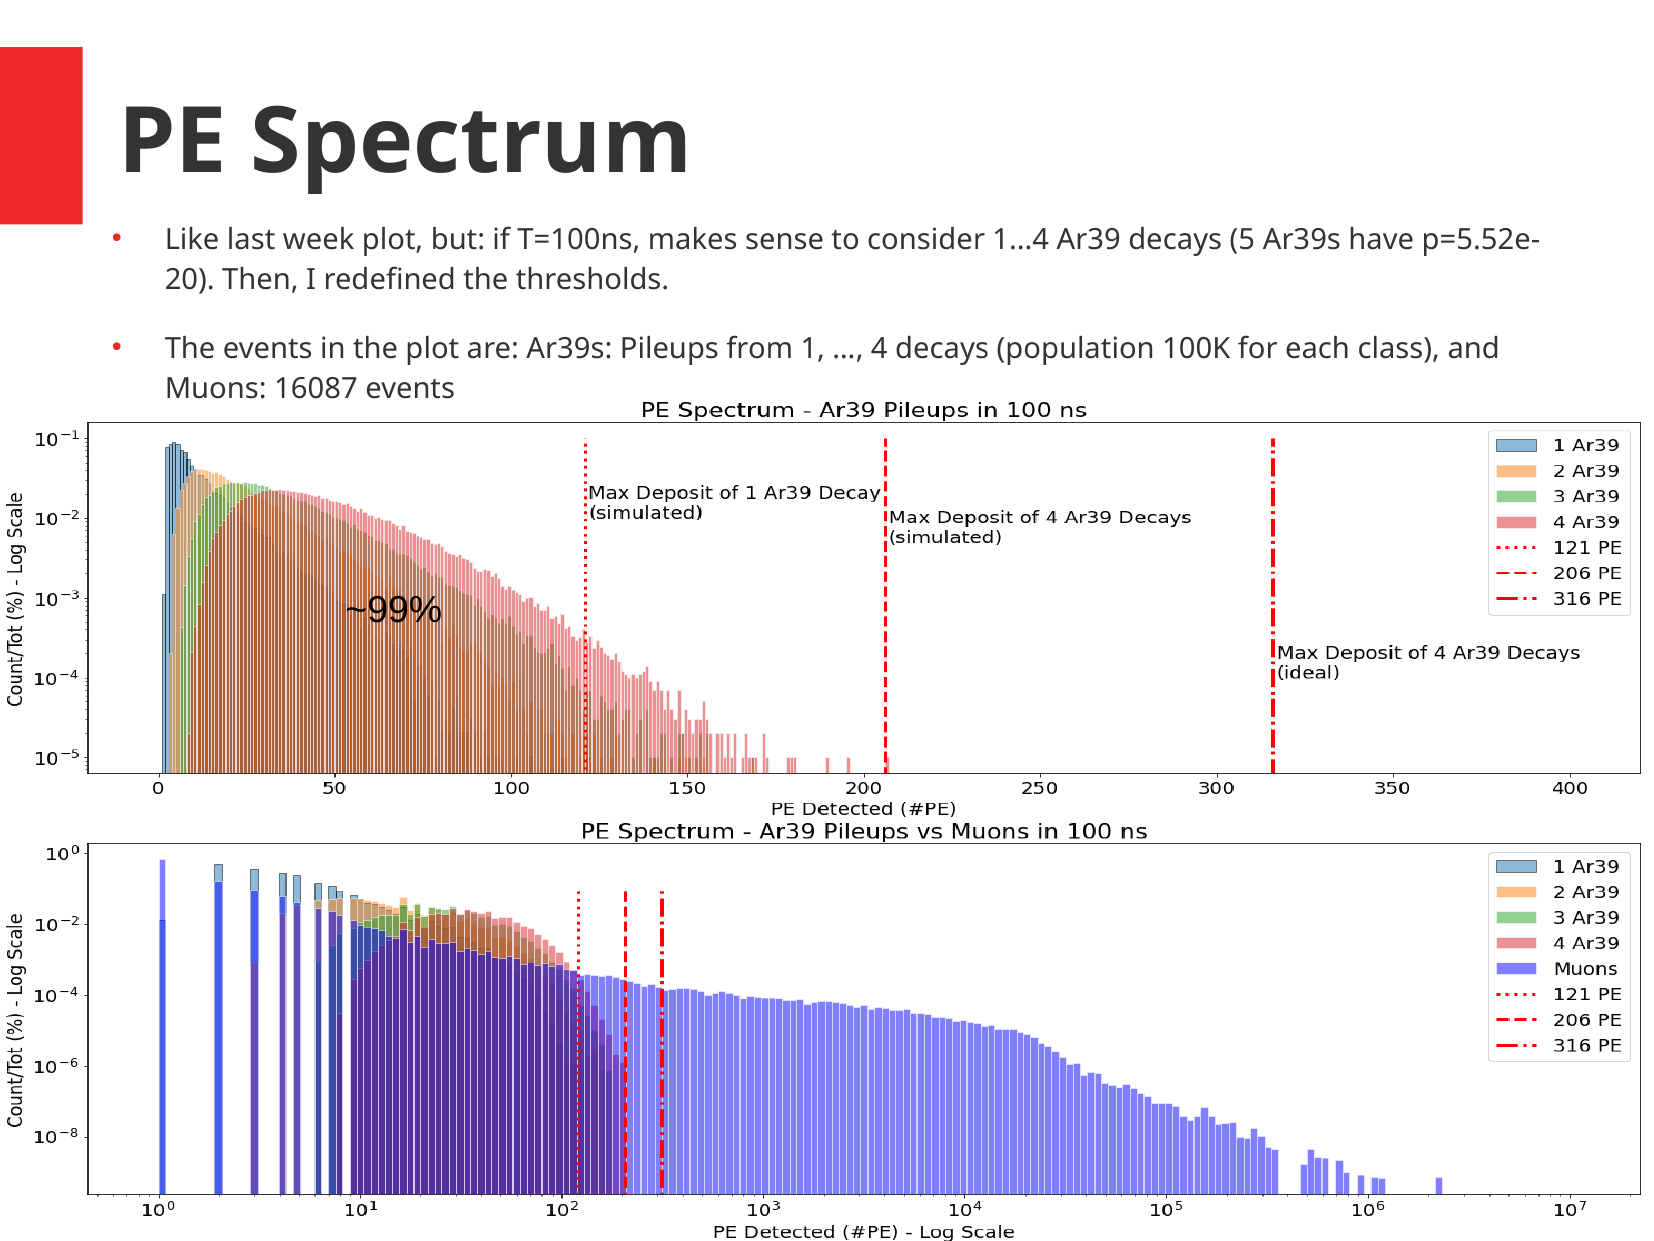

# PE Spectrum
Like last week plot, but: if T=100ns, makes sense to consider 1...4 Ar39 decays (5 Ar39s have p=5.52e-20). Then, I redefined the thresholds.
The events in the plot are: Ar39s: Pileups from 1, …, 4 decays (population 100K for each class), and Muons: 16087 events
~99%
4